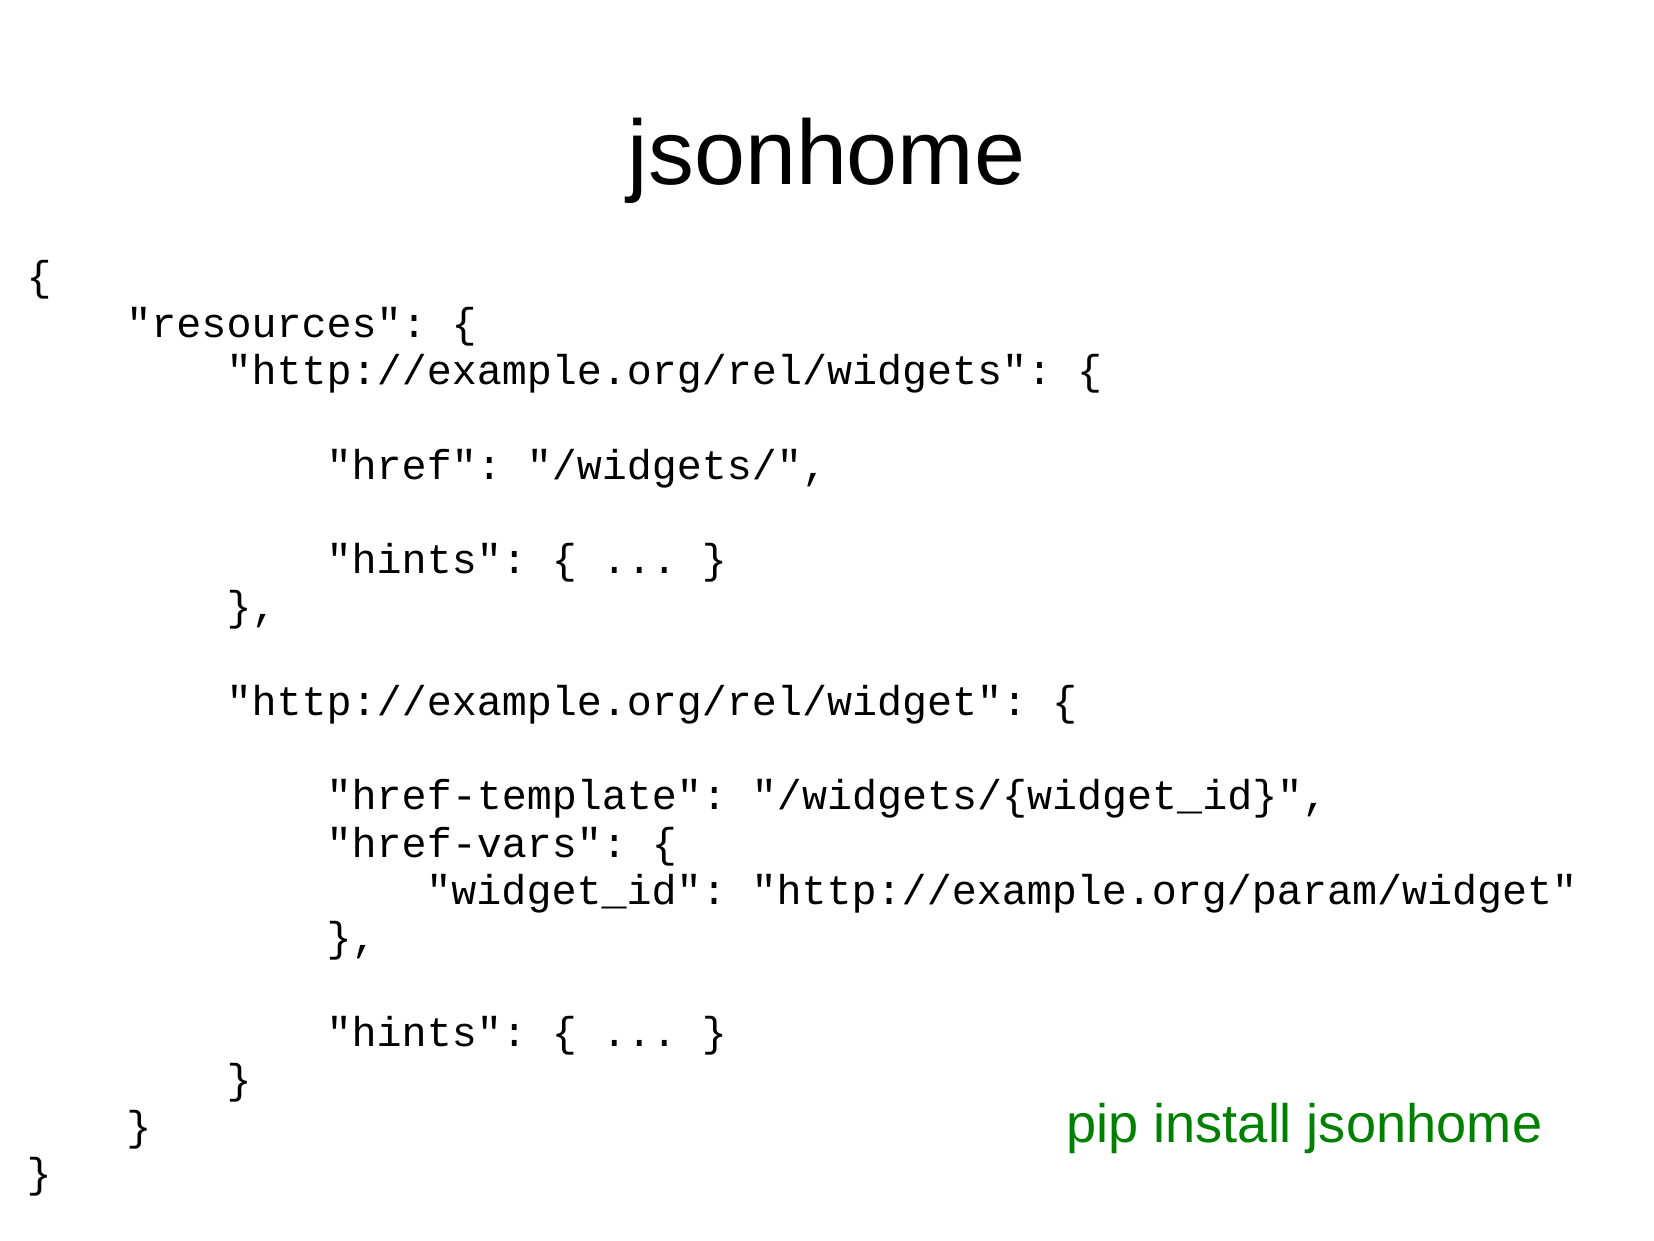

# jsonhome
{
 "resources": {
 "http://example.org/rel/widgets": {
 "href": "/widgets/",
 "hints": { ... }
 },
 "http://example.org/rel/widget": {
 "href-template": "/widgets/{widget_id}",
 "href-vars": {
 "widget_id": "http://example.org/param/widget"
 },
 "hints": { ... }
 }
 }
}
pip install jsonhome